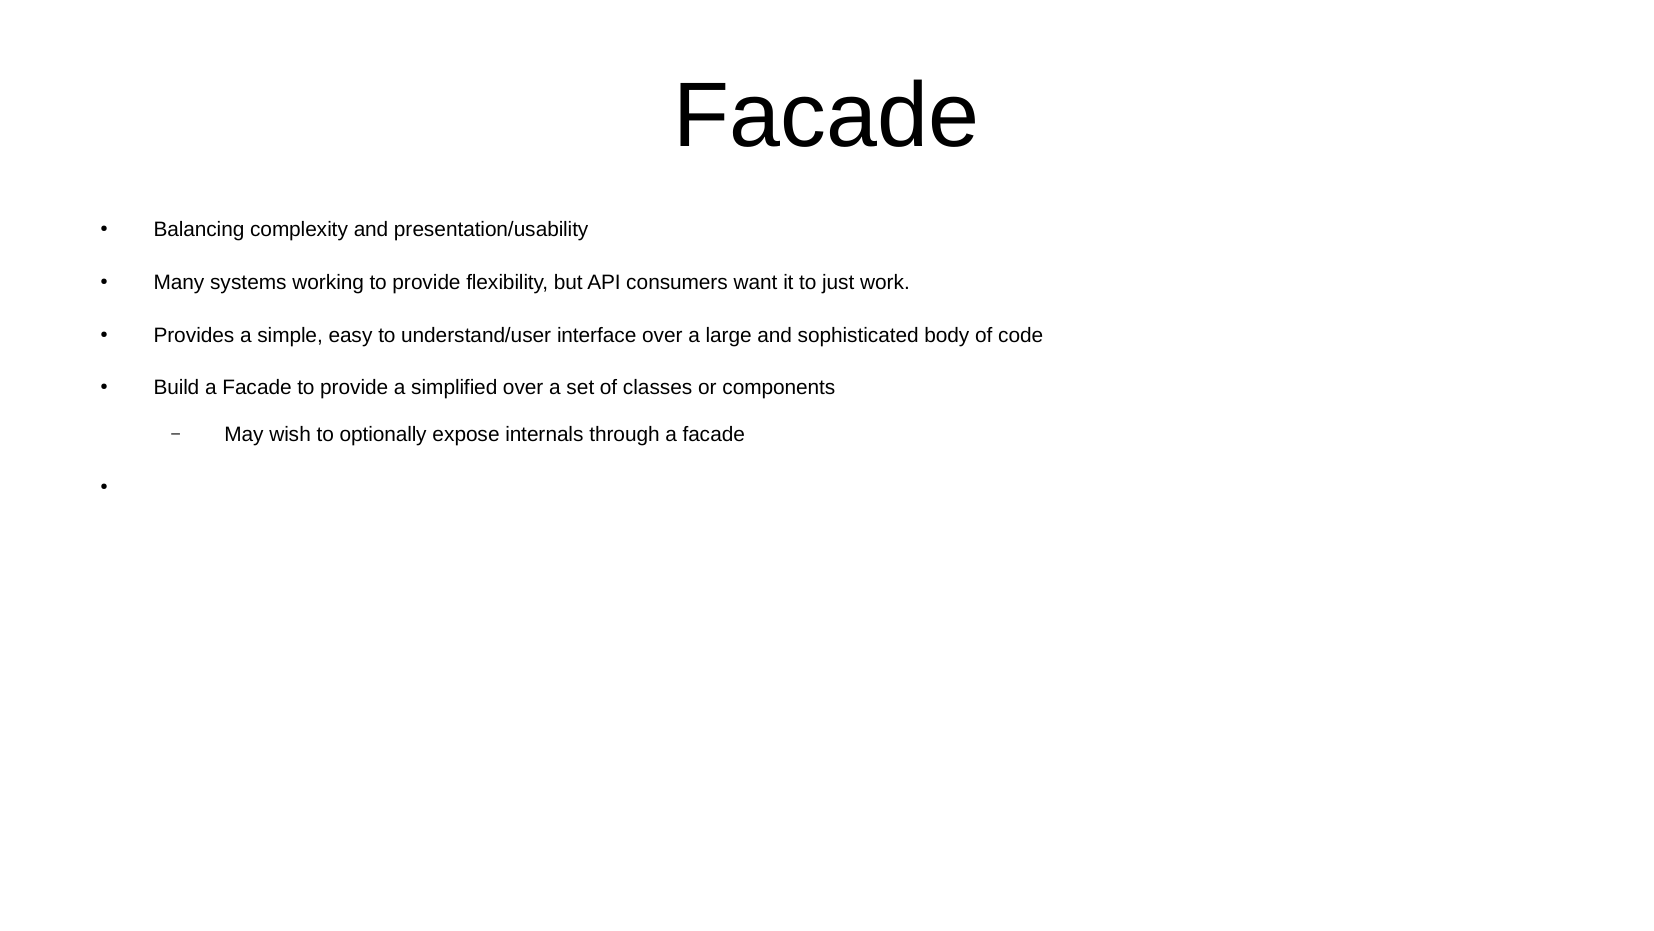

# Facade
Balancing complexity and presentation/usability
Many systems working to provide flexibility, but API consumers want it to just work.
Provides a simple, easy to understand/user interface over a large and sophisticated body of code
Build a Facade to provide a simplified over a set of classes or components
May wish to optionally expose internals through a facade